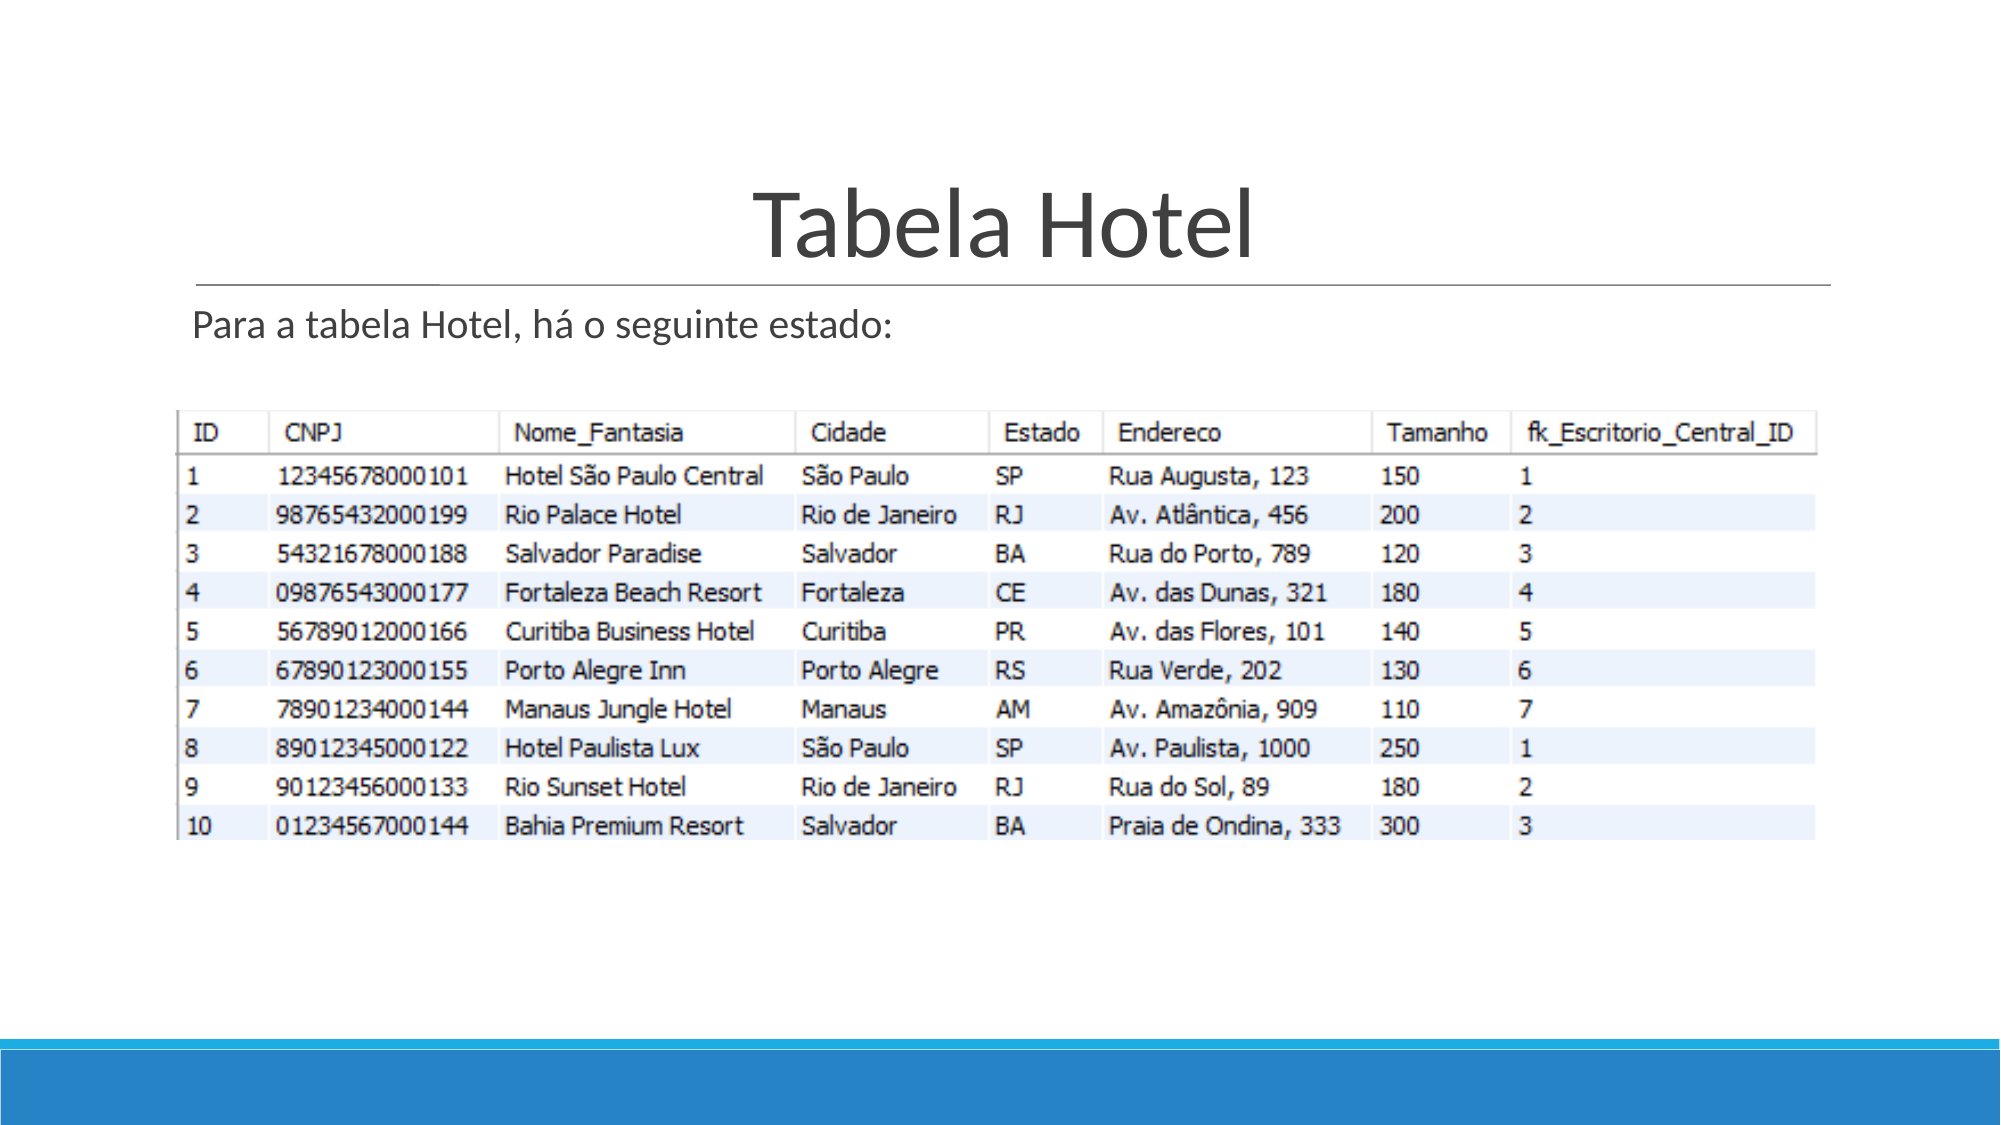

Tabela Hotel
Para a tabela Hotel, há o seguinte estado: